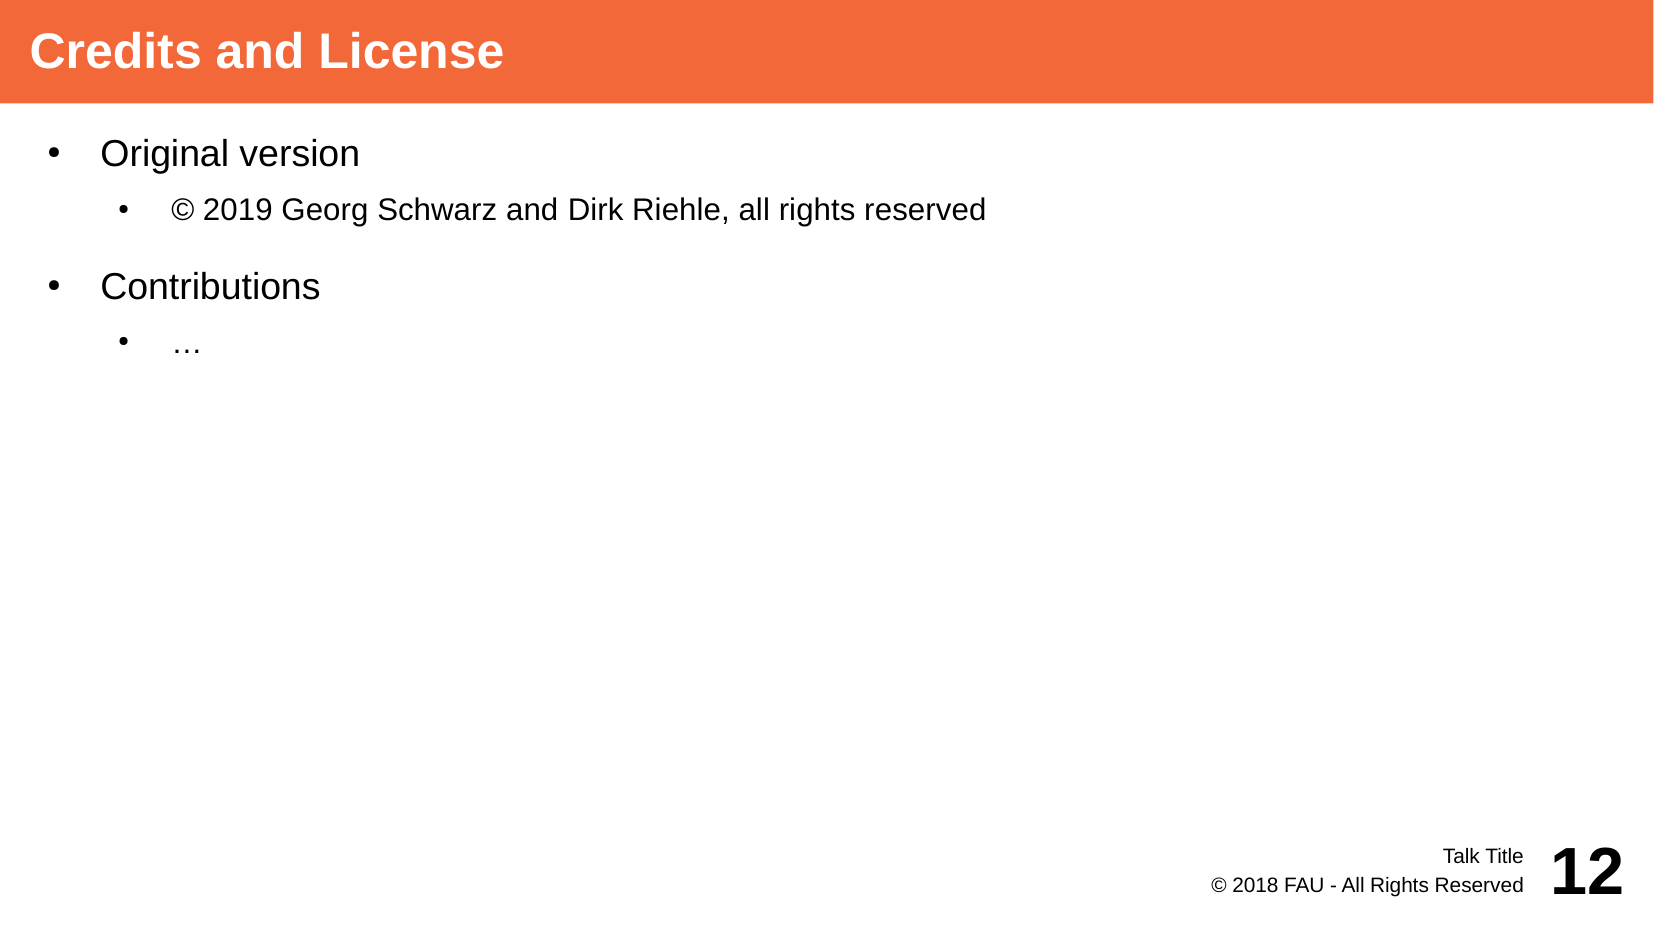

# Credits and License
Original version
© 2019 Georg Schwarz and Dirk Riehle, all rights reserved
Contributions
…
Talk Title
12
© 2018 FAU - All Rights Reserved